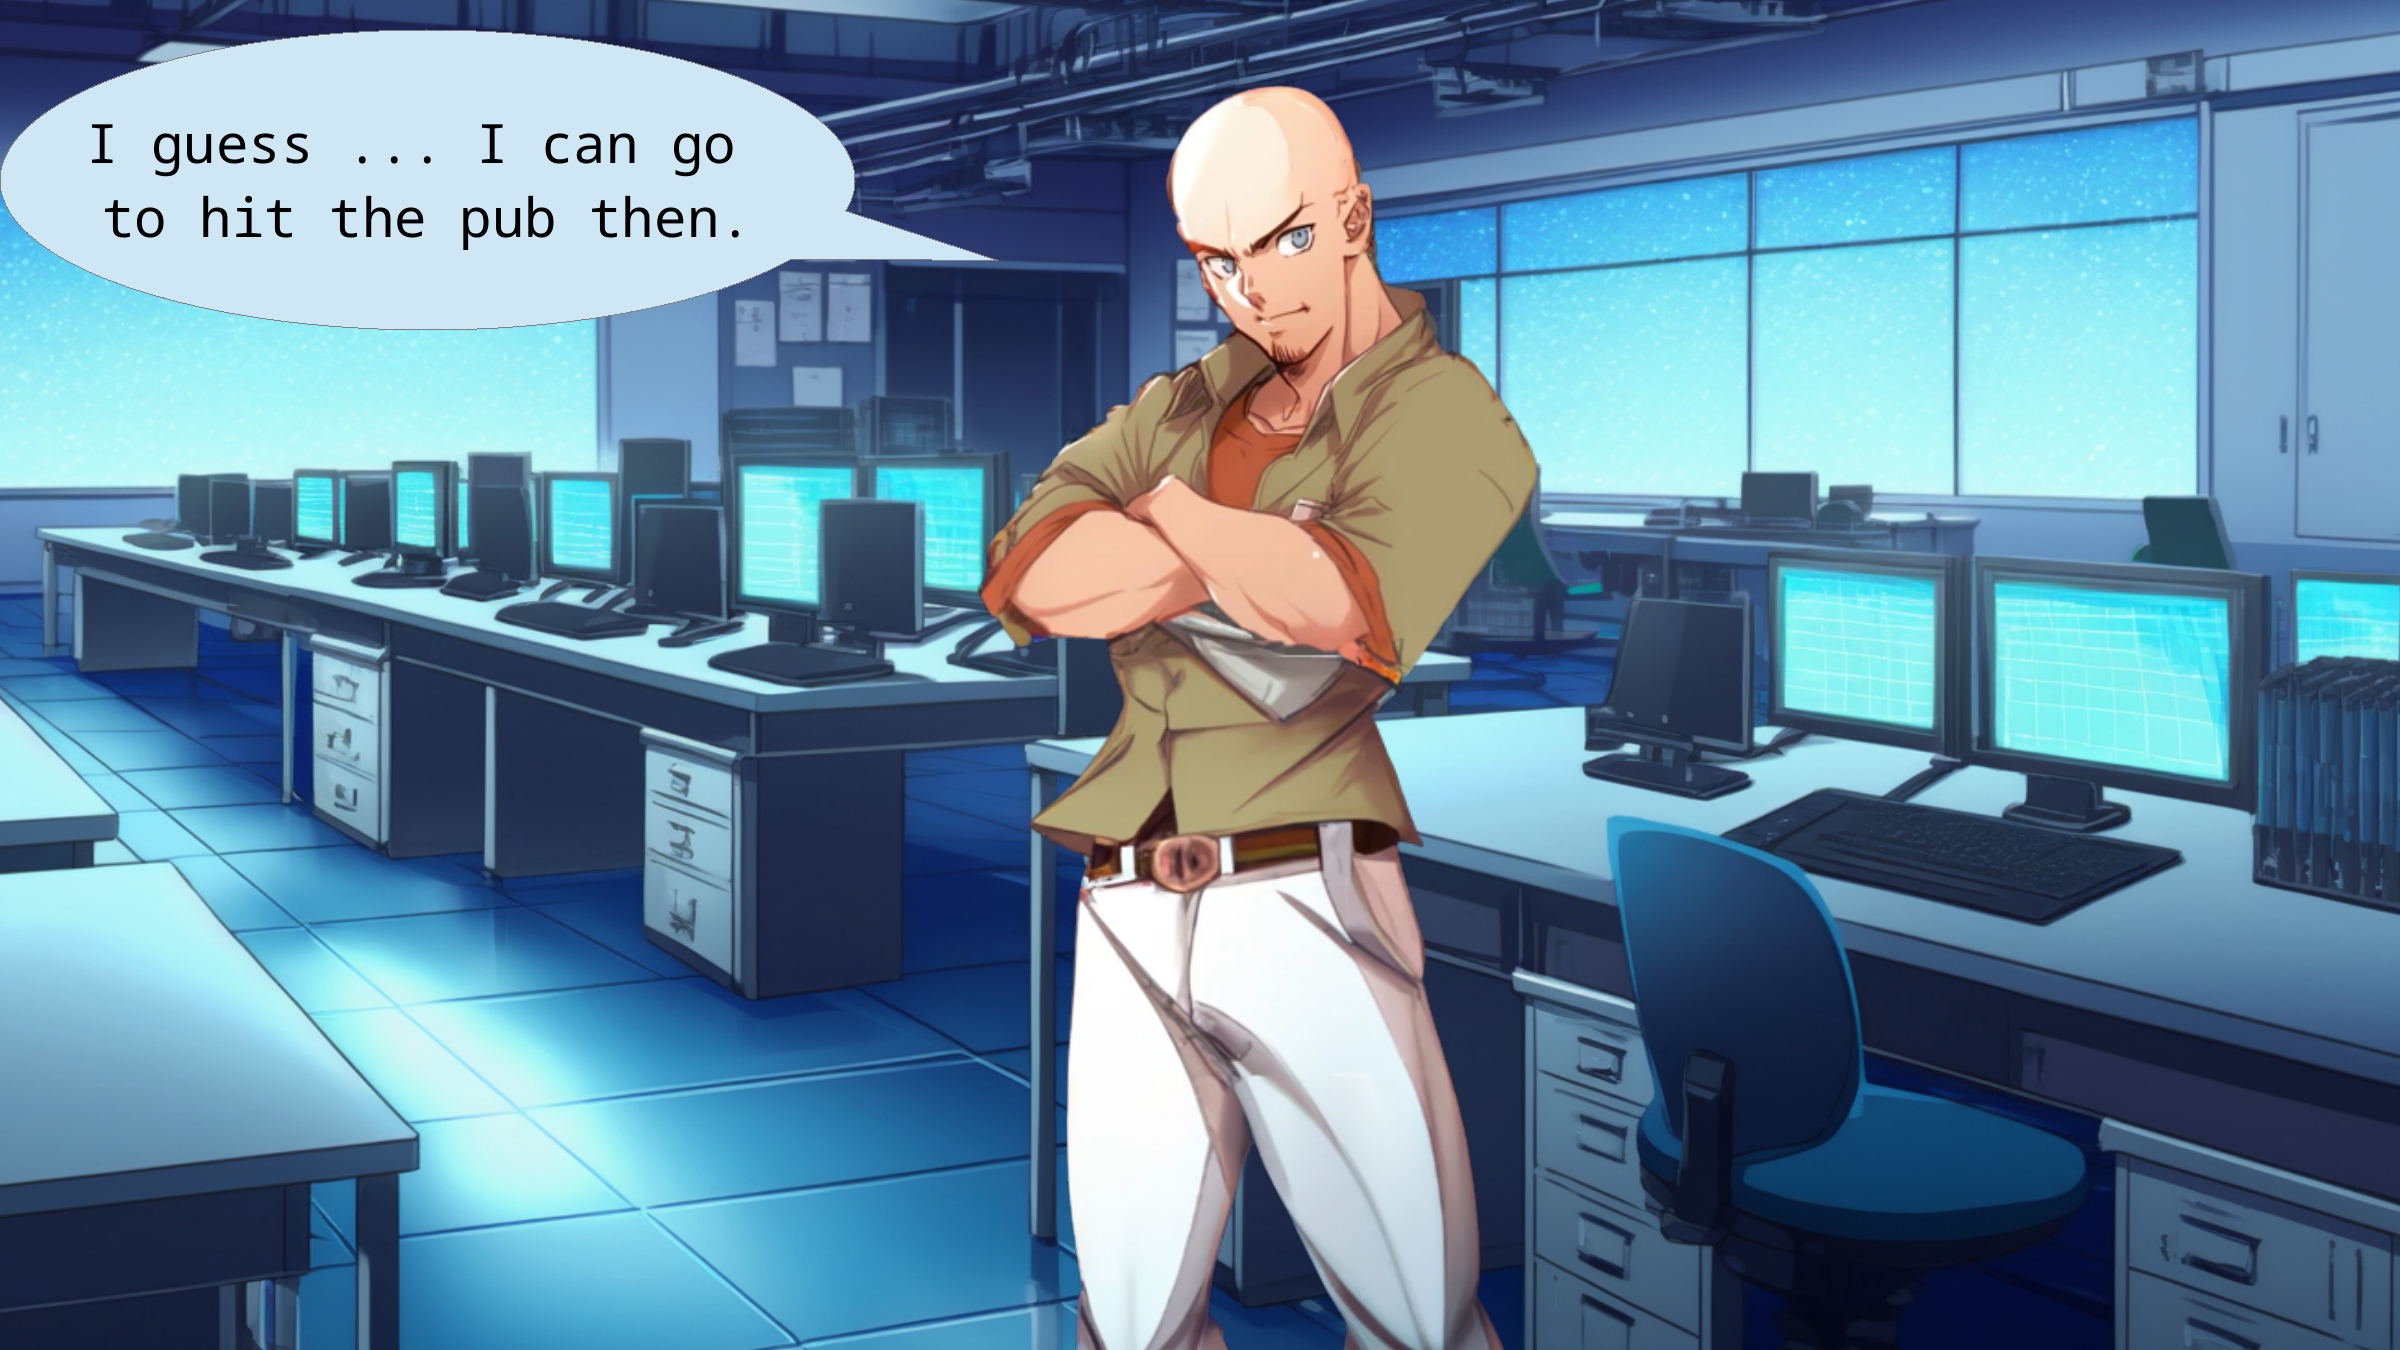

I guess ... I can go
to hit the pub then.